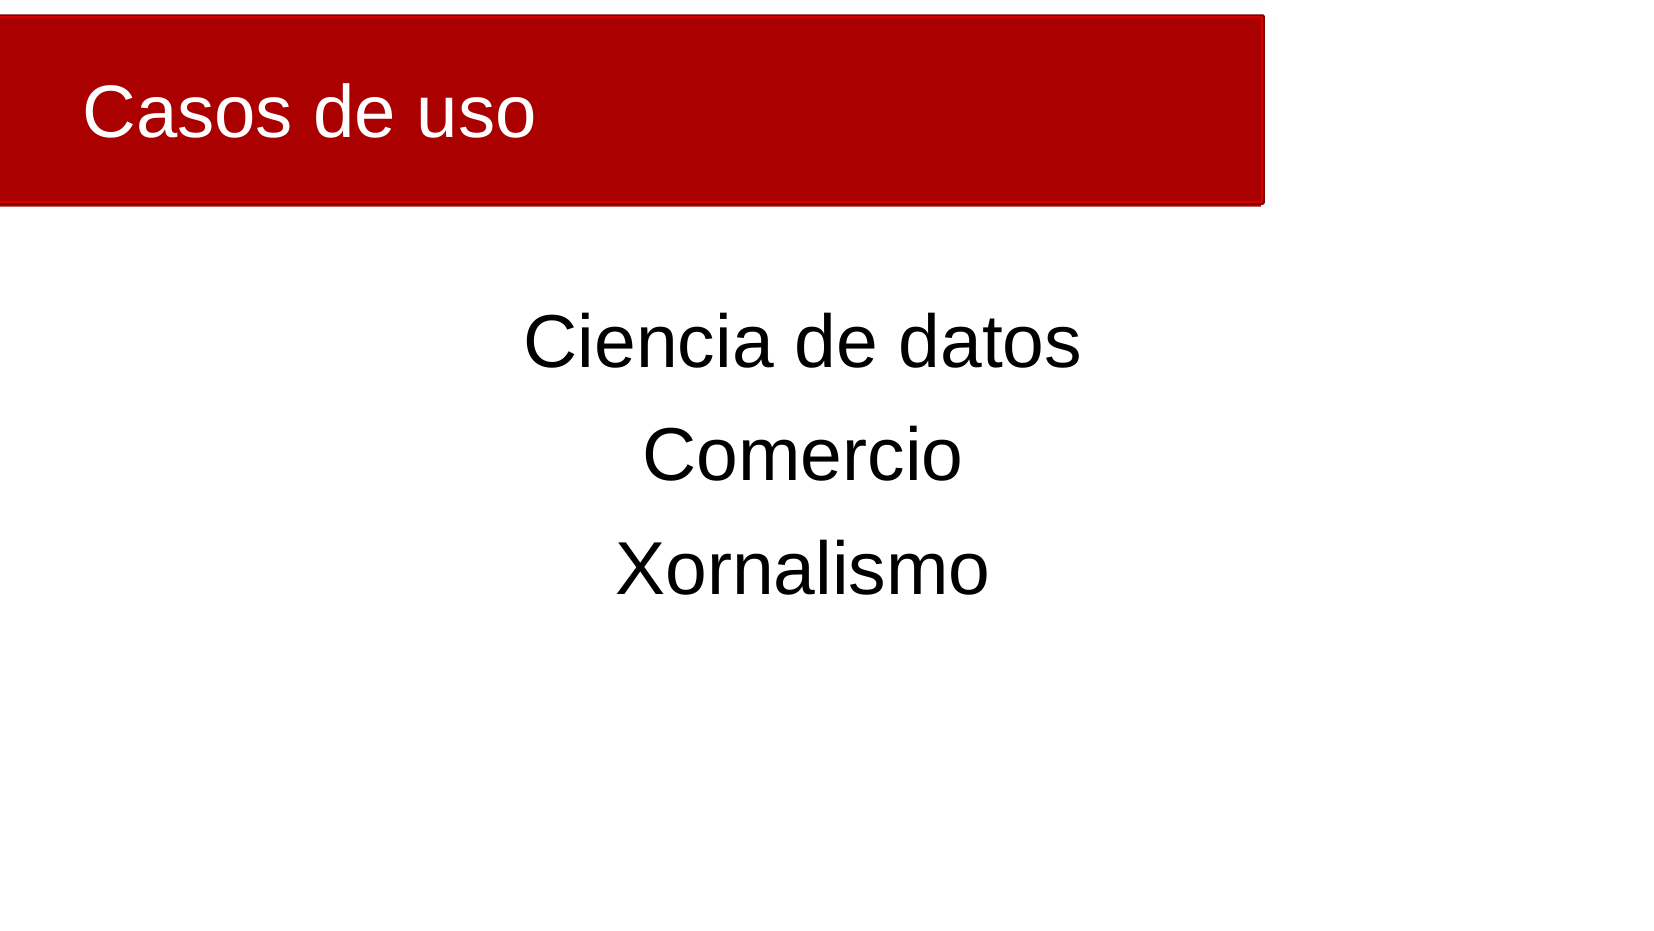

Ciencia de datos
Comercio
Xornalismo
# Casos de uso